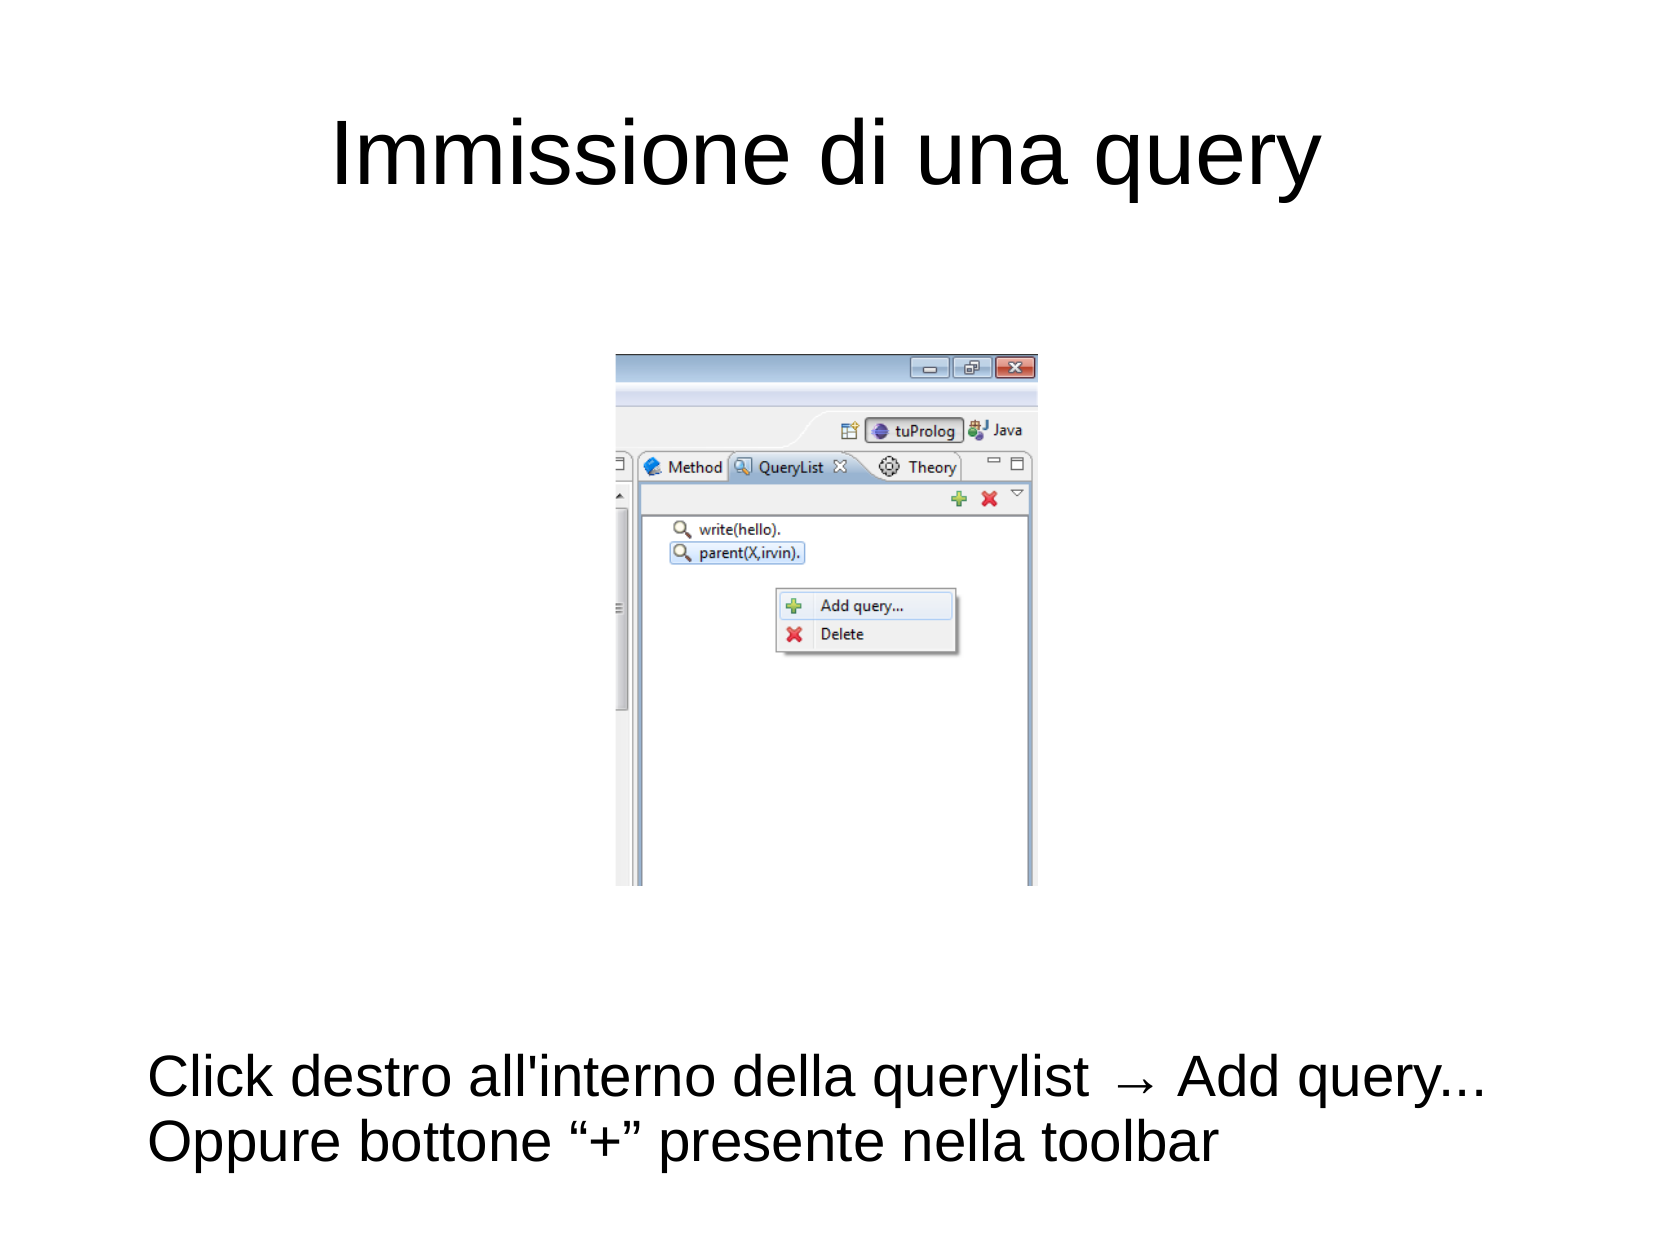

# Immissione di una query
Click destro all'interno della querylist → Add query...
Oppure bottone “+” presente nella toolbar